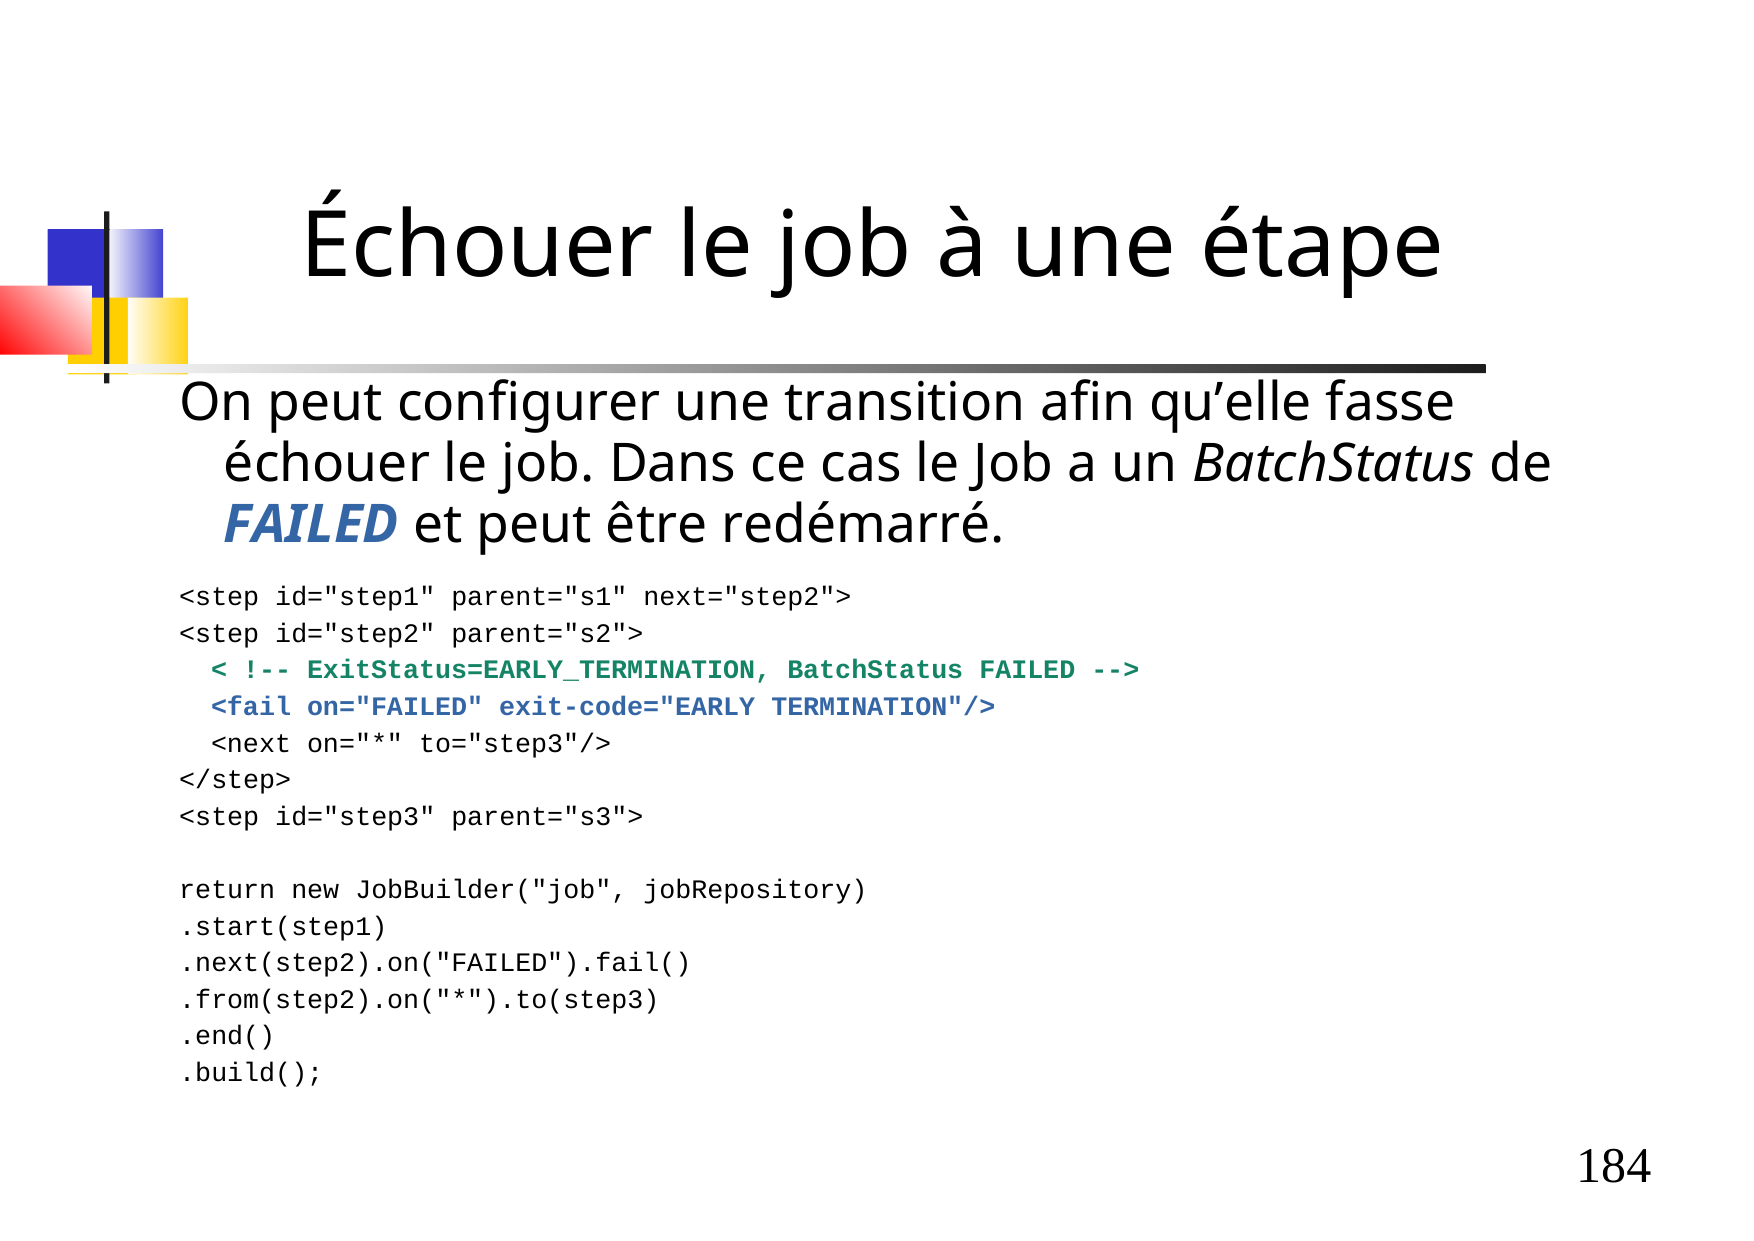

# Échouer le job à une étape
On peut configurer une transition afin qu’elle fasse échouer le job. Dans ce cas le Job a un BatchStatus de FAILED et peut être redémarré.
<step id="step1" parent="s1" next="step2">
<step id="step2" parent="s2">
 < !-- ExitStatus=EARLY_TERMINATION, BatchStatus FAILED -->
 <fail on="FAILED" exit-code="EARLY TERMINATION"/>
 <next on="*" to="step3"/>
</step>
<step id="step3" parent="s3">
return new JobBuilder("job", jobRepository)
.start(step1)
.next(step2).on("FAILED").fail()
.from(step2).on("*").to(step3)
.end()
.build();